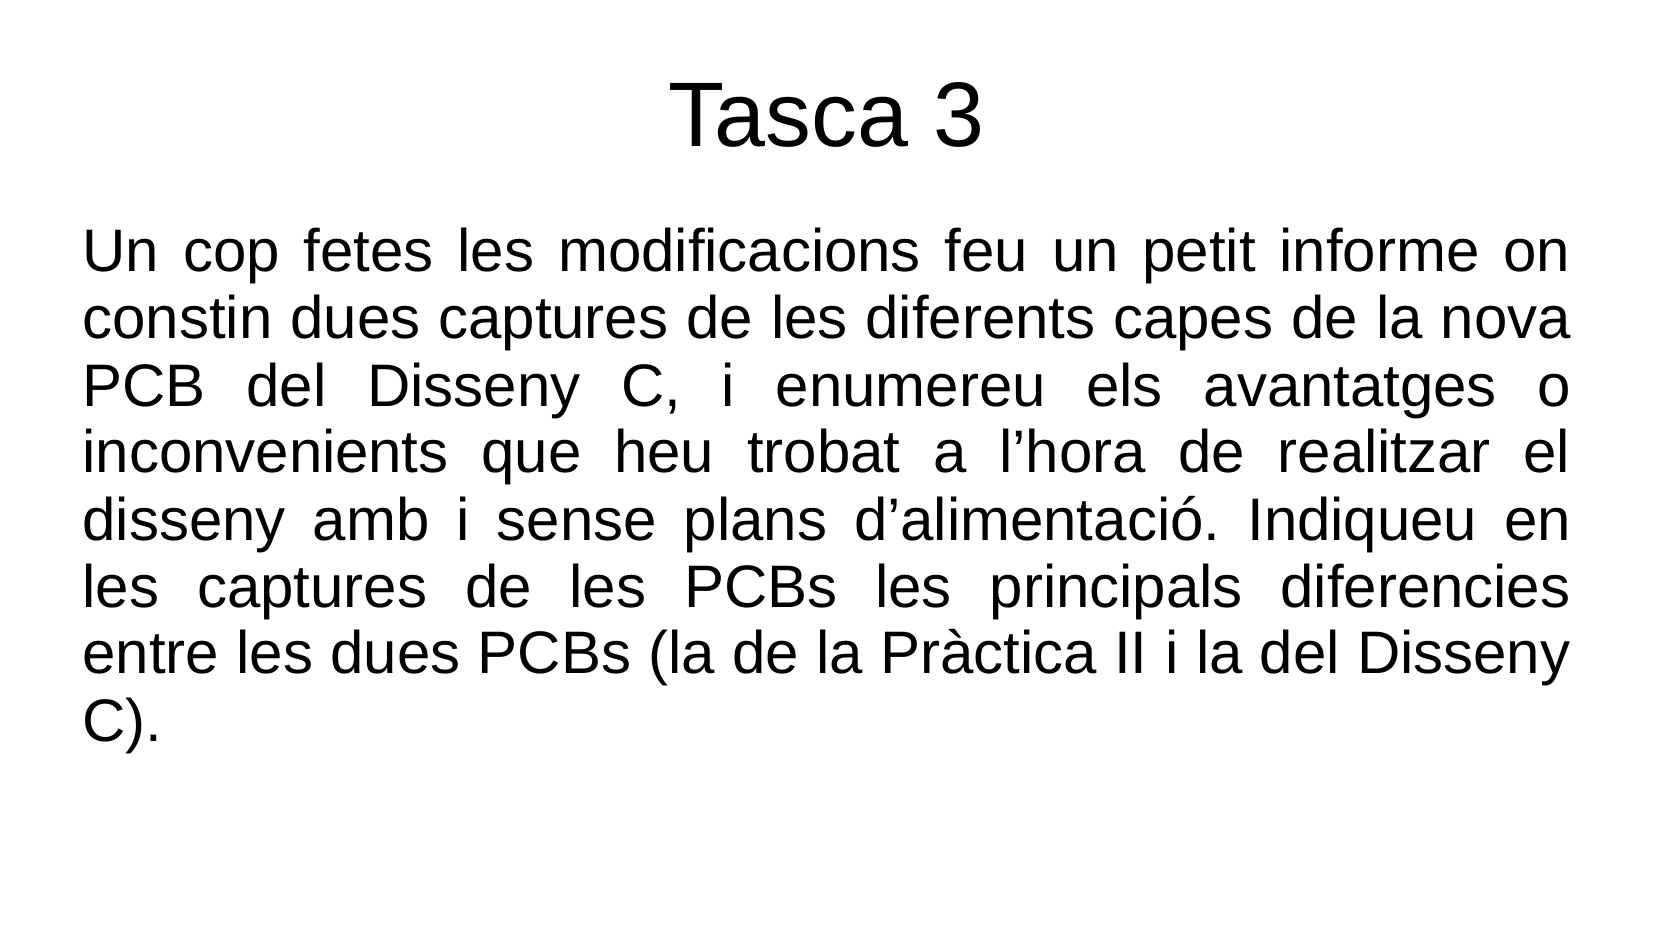

# Tasca 3
Un cop fetes les modificacions feu un petit informe on constin dues captures de les diferents capes de la nova PCB del Disseny C, i enumereu els avantatges o inconvenients que heu trobat a l’hora de realitzar el disseny amb i sense plans d’alimentació. Indiqueu en les captures de les PCBs les principals diferencies entre les dues PCBs (la de la Pràctica II i la del Disseny C).